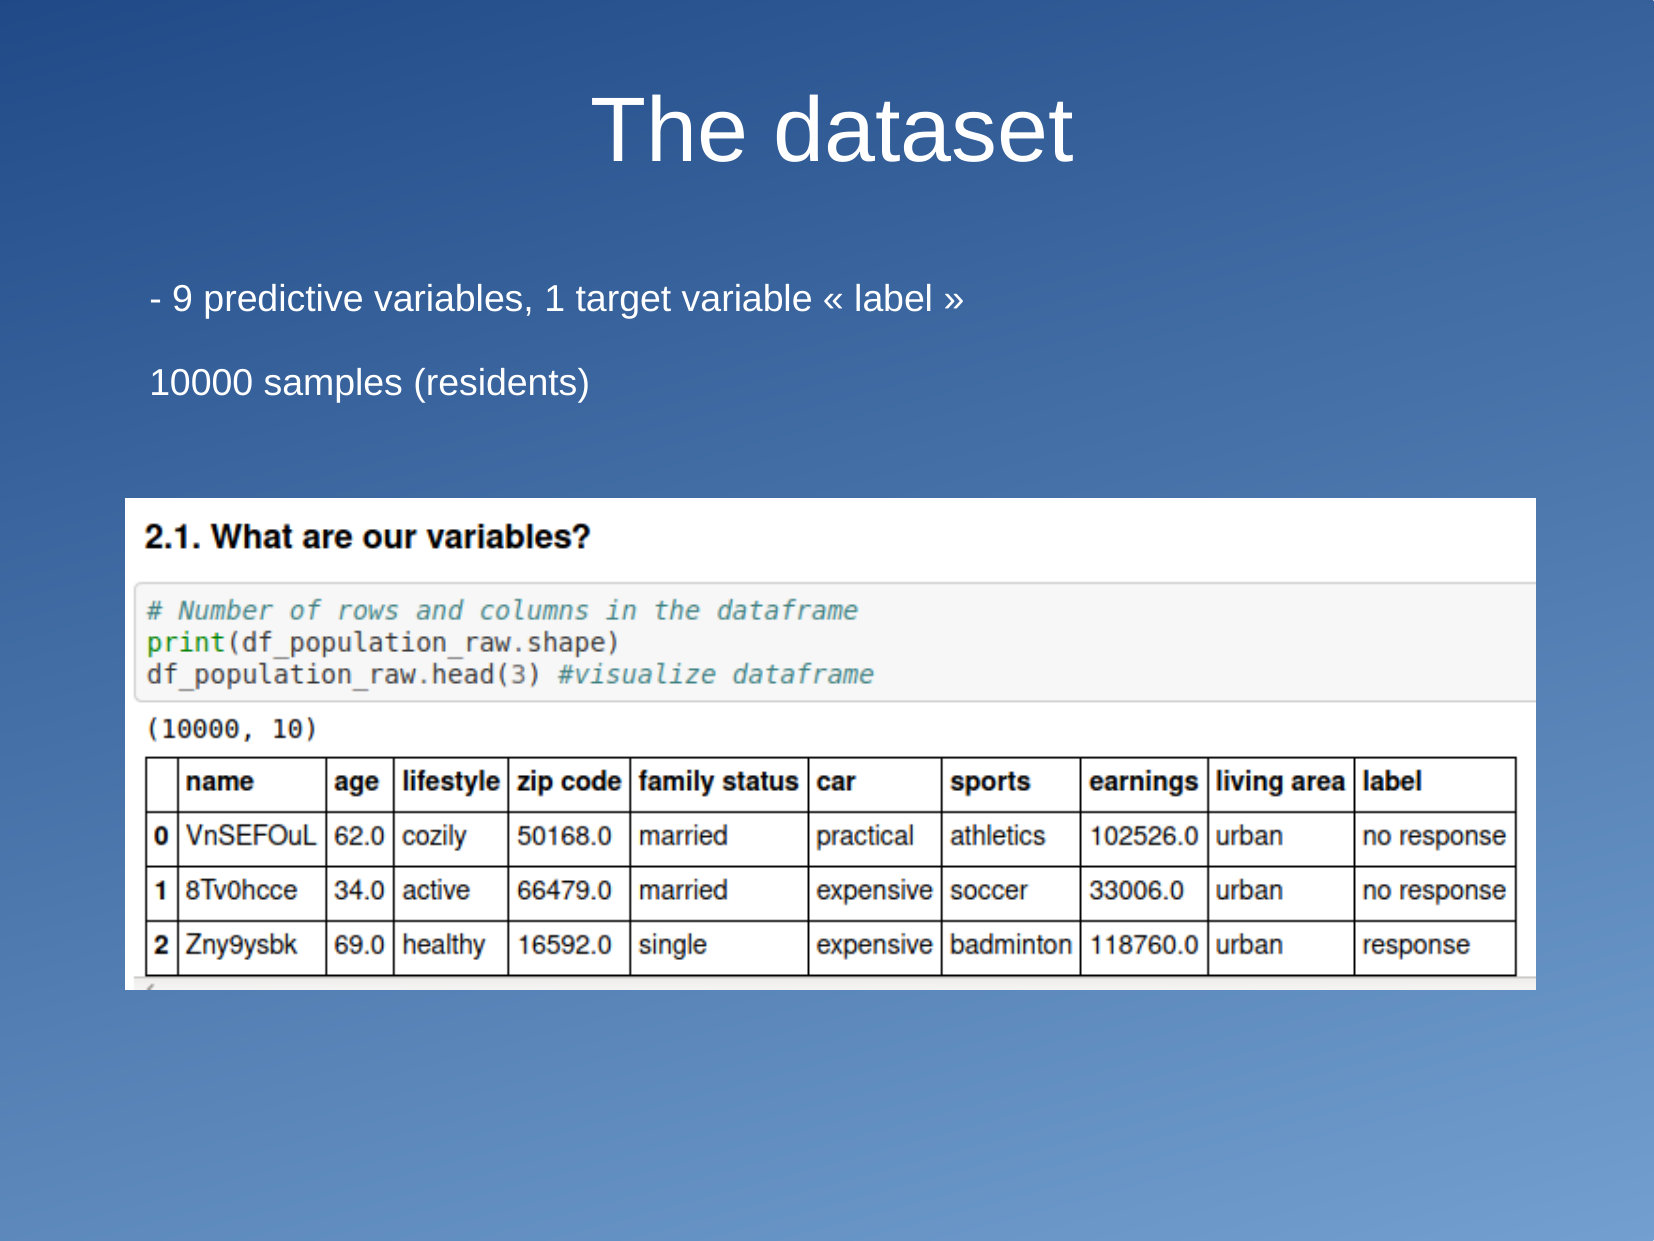

# The dataset
- 9 predictive variables, 1 target variable « label »
10000 samples (residents)